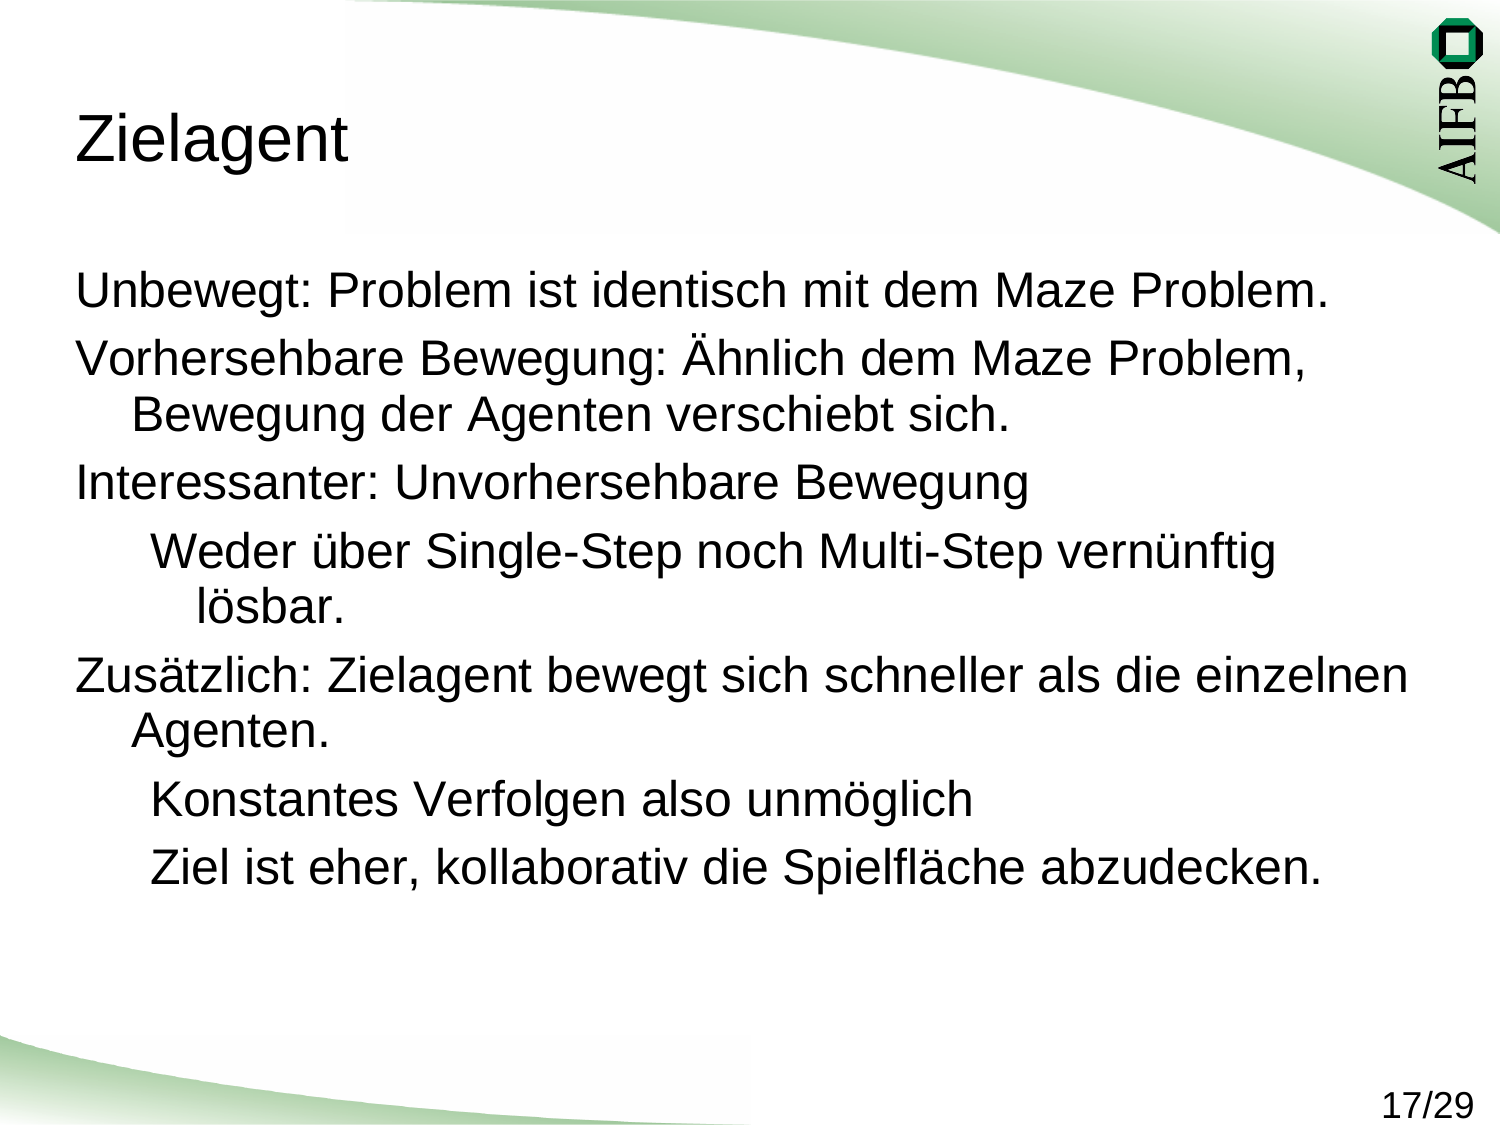

# Zielagent
Unbewegt: Problem ist identisch mit dem Maze Problem.
Vorhersehbare Bewegung: Ähnlich dem Maze Problem, Bewegung der Agenten verschiebt sich.
Interessanter: Unvorhersehbare Bewegung
Weder über Single-Step noch Multi-Step vernünftig lösbar.
Zusätzlich: Zielagent bewegt sich schneller als die einzelnen Agenten.
Konstantes Verfolgen also unmöglich
Ziel ist eher, kollaborativ die Spielfläche abzudecken.
17